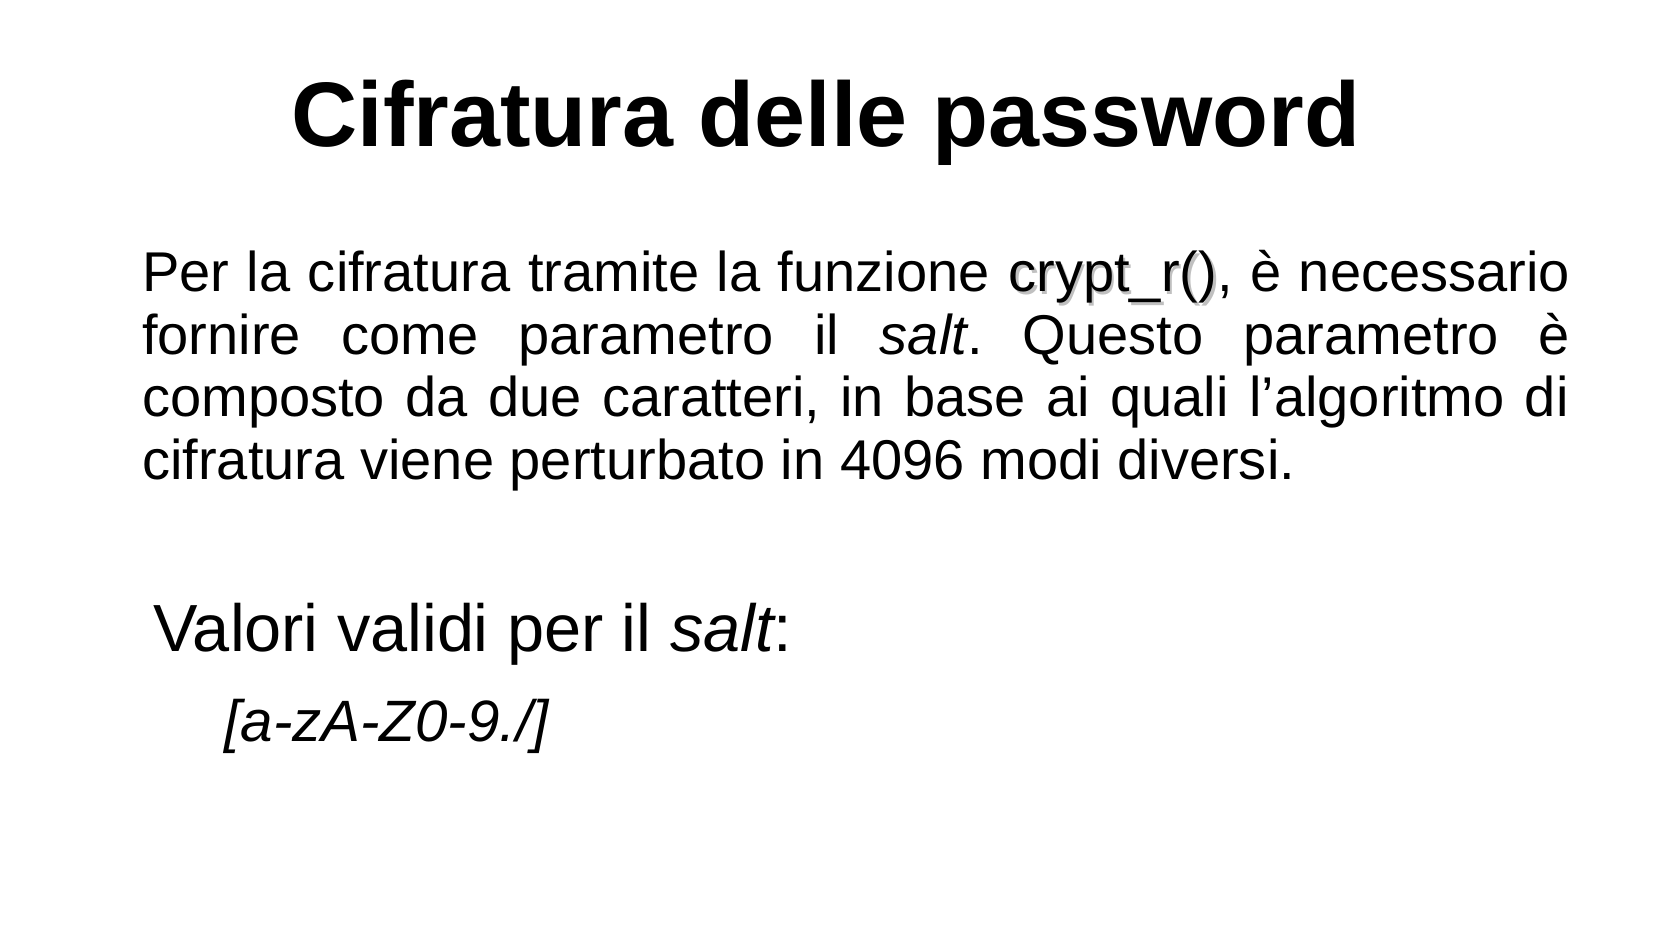

#
Cifratura delle password
Per la cifratura tramite la funzione crypt_r(), è necessario fornire come parametro il salt. Questo parametro è composto da due caratteri, in base ai quali l’algoritmo di cifratura viene perturbato in 4096 modi diversi.
Valori validi per il salt:
[a-zA-Z0-9./]